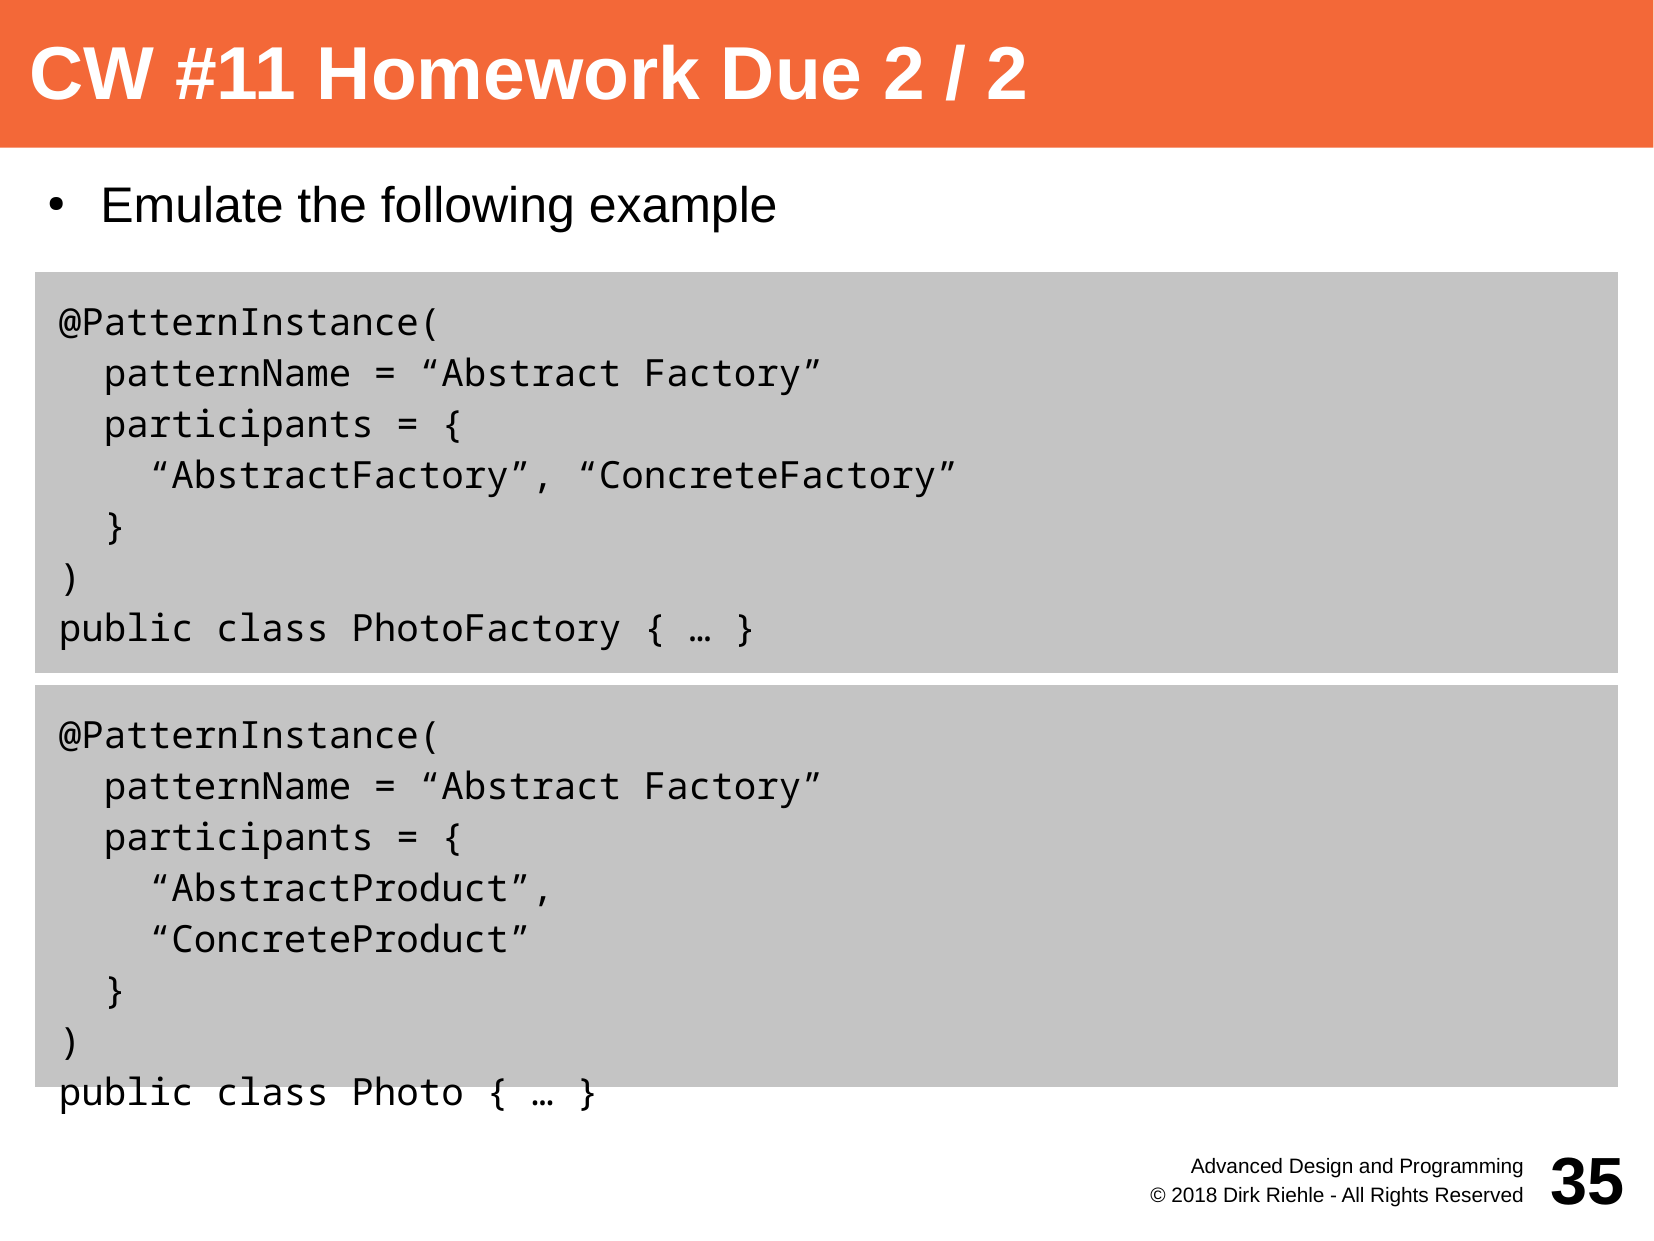

# CW #11 Homework Due 2 / 2
Emulate the following example
@PatternInstance(
 patternName = “Abstract Factory”
 participants = {
 “AbstractFactory”, “ConcreteFactory”
 }
)
public class PhotoFactory { … }
@PatternInstance(
 patternName = “Abstract Factory”
 participants = {
 “AbstractProduct”,
 “ConcreteProduct”
 }
)
public class Photo { … }
Advanced Design and Programming
35
© 2018 Dirk Riehle - All Rights Reserved